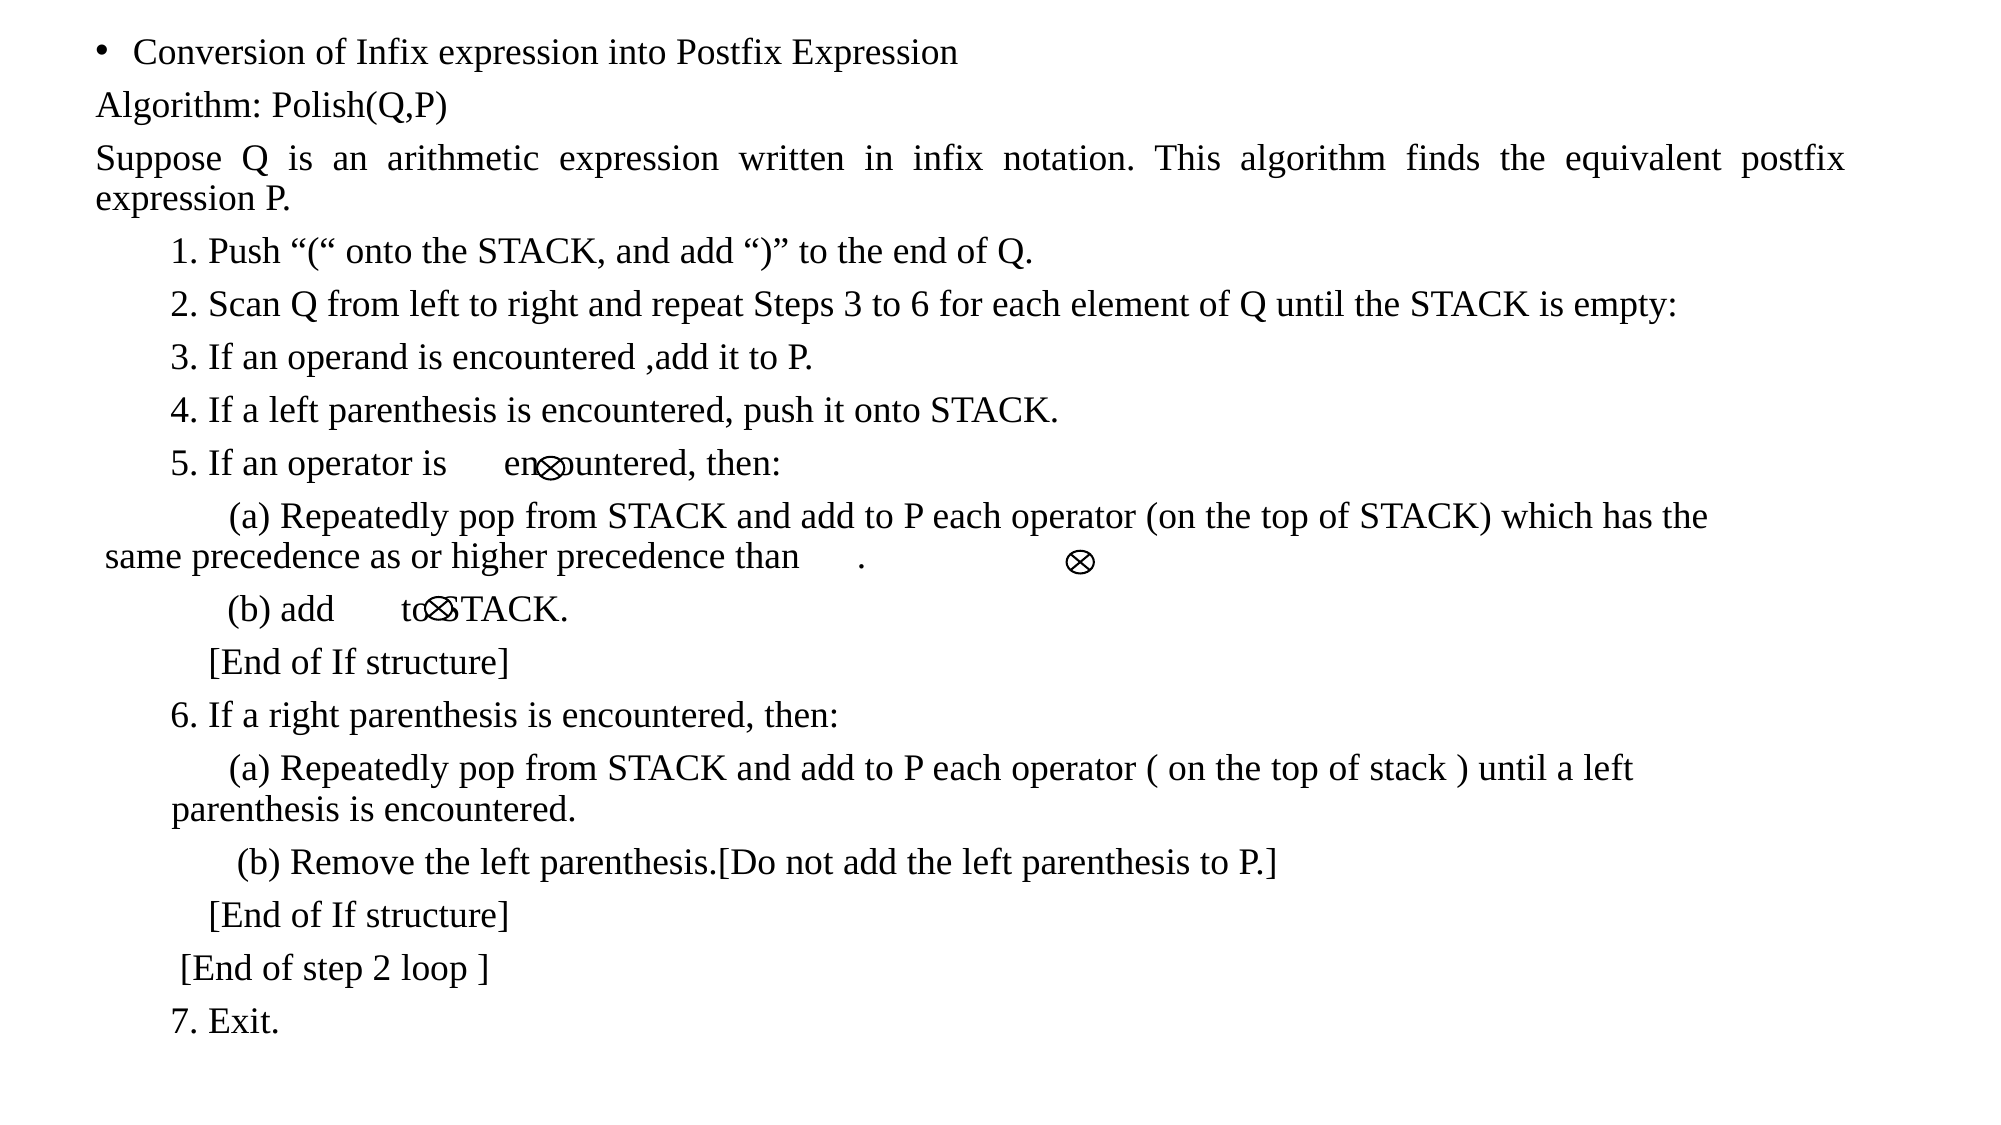

# Conversion of Infix expression into Postfix Expression
Algorithm: Polish(Q,P)
Suppose Q is an arithmetic expression written in infix notation. This algorithm finds the equivalent postfix expression P.
	1. Push “(“ onto the STACK, and add “)” to the end of Q.
	2. Scan Q from left to right and repeat Steps 3 to 6 for each element of Q until the STACK is empty:
	3. If an operand is encountered ,add it to P.
	4. If a left parenthesis is encountered, push it onto STACK.
	5. If an operator is encountered, then:
	 (a) Repeatedly pop from STACK and add to P each operator (on the top of STACK) which has the 	 same precedence as or higher precedence than .
	 (b) add to STACK.
	 [End of If structure]
	6. If a right parenthesis is encountered, then:
	 (a) Repeatedly pop from STACK and add to P each operator ( on the top of stack ) until a left 	 	 parenthesis is encountered.
	 (b) Remove the left parenthesis.[Do not add the left parenthesis to P.]
	 [End of If structure]
	 [End of step 2 loop ]
	7. Exit.